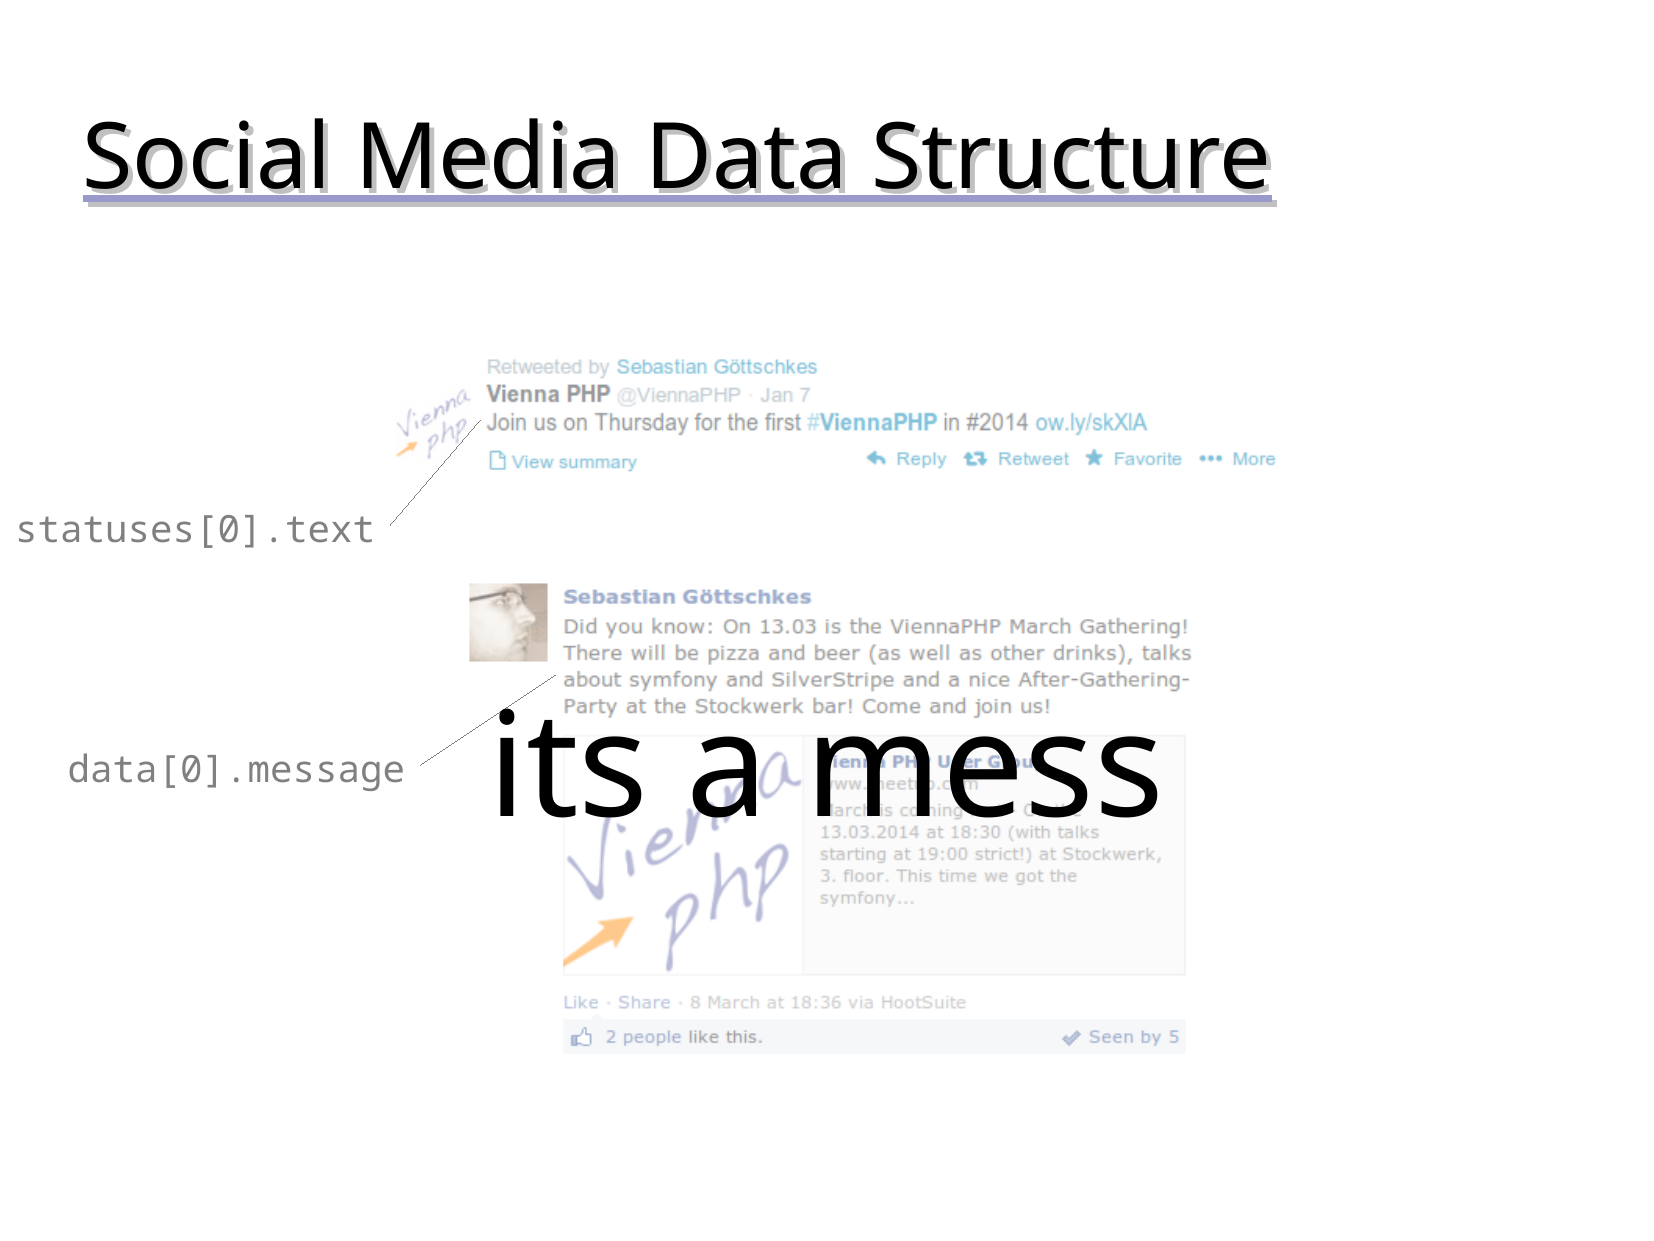

# Social Media Data Structure
its a mess
statuses[0].text
data[0].message